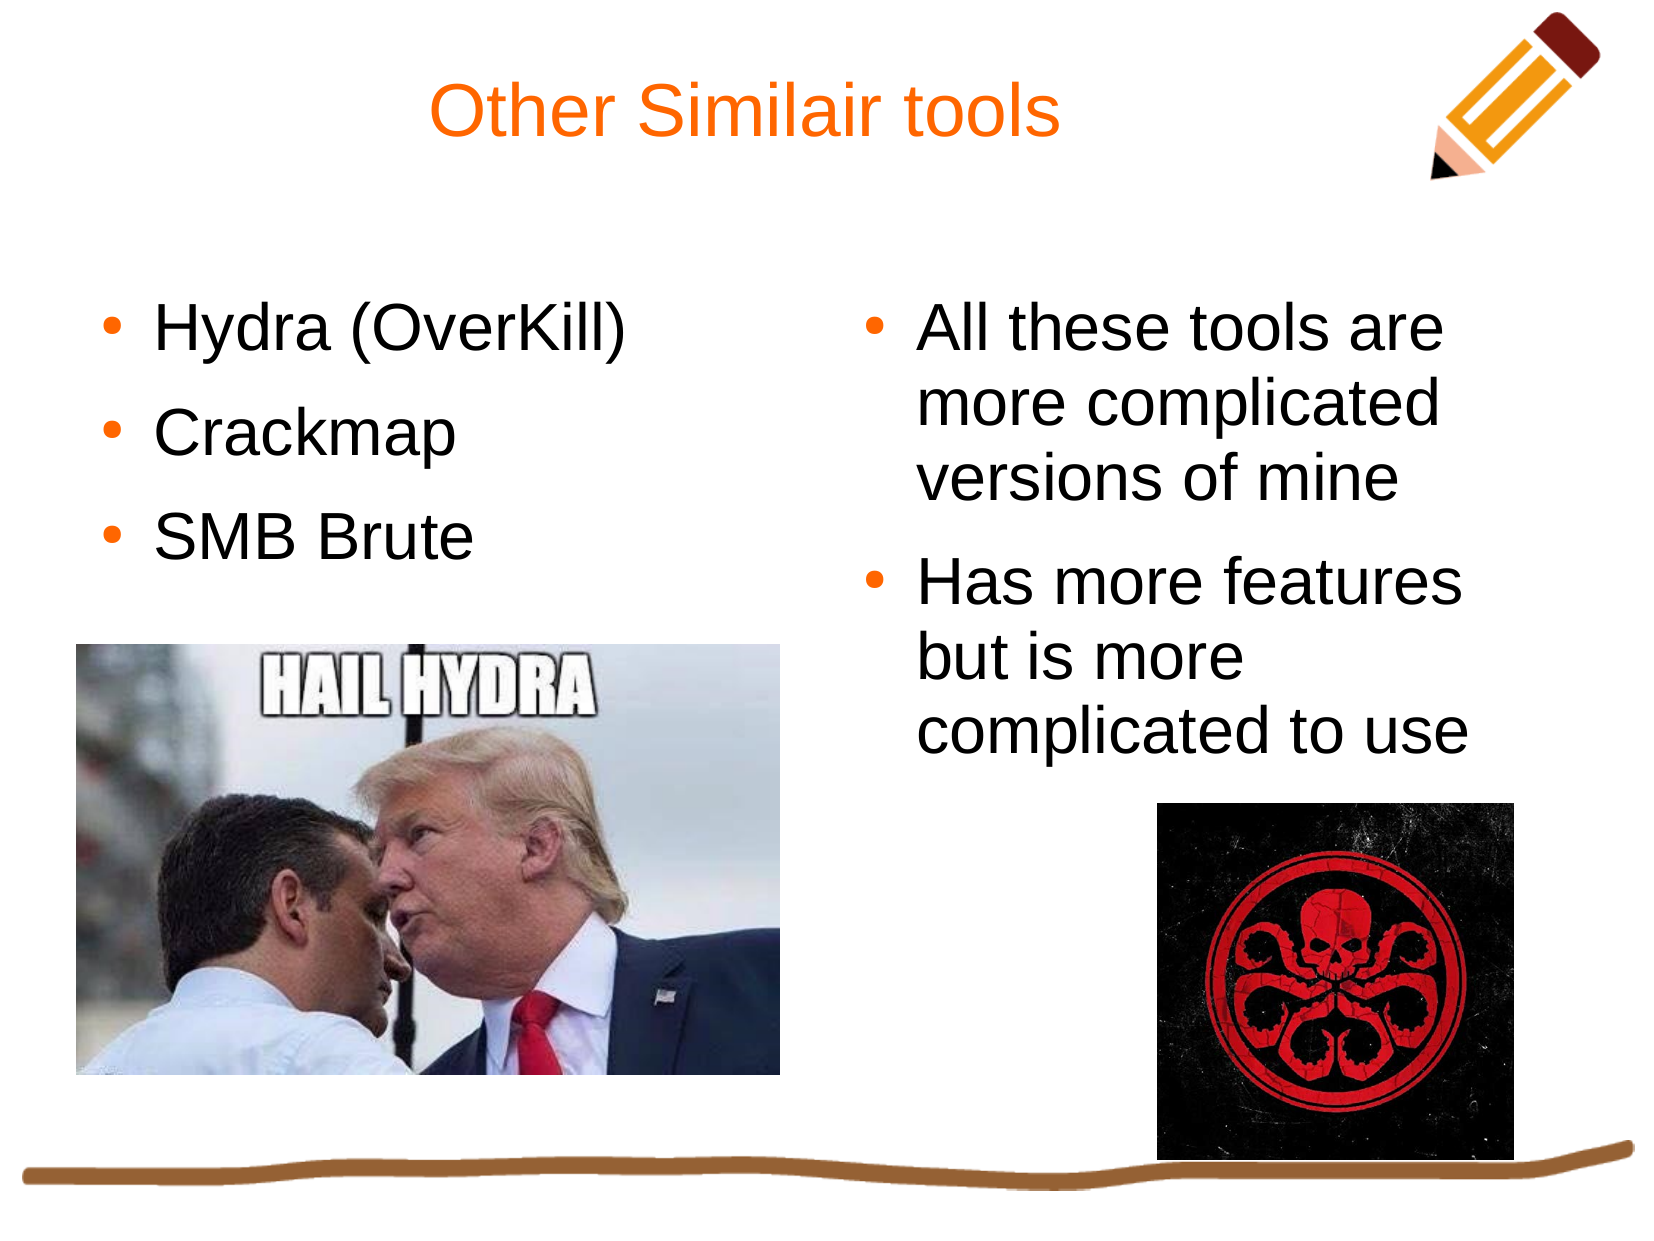

# Other Similair tools
Hydra (OverKill)
Crackmap
SMB Brute
All these tools are more complicated versions of mine
Has more features but is more complicated to use